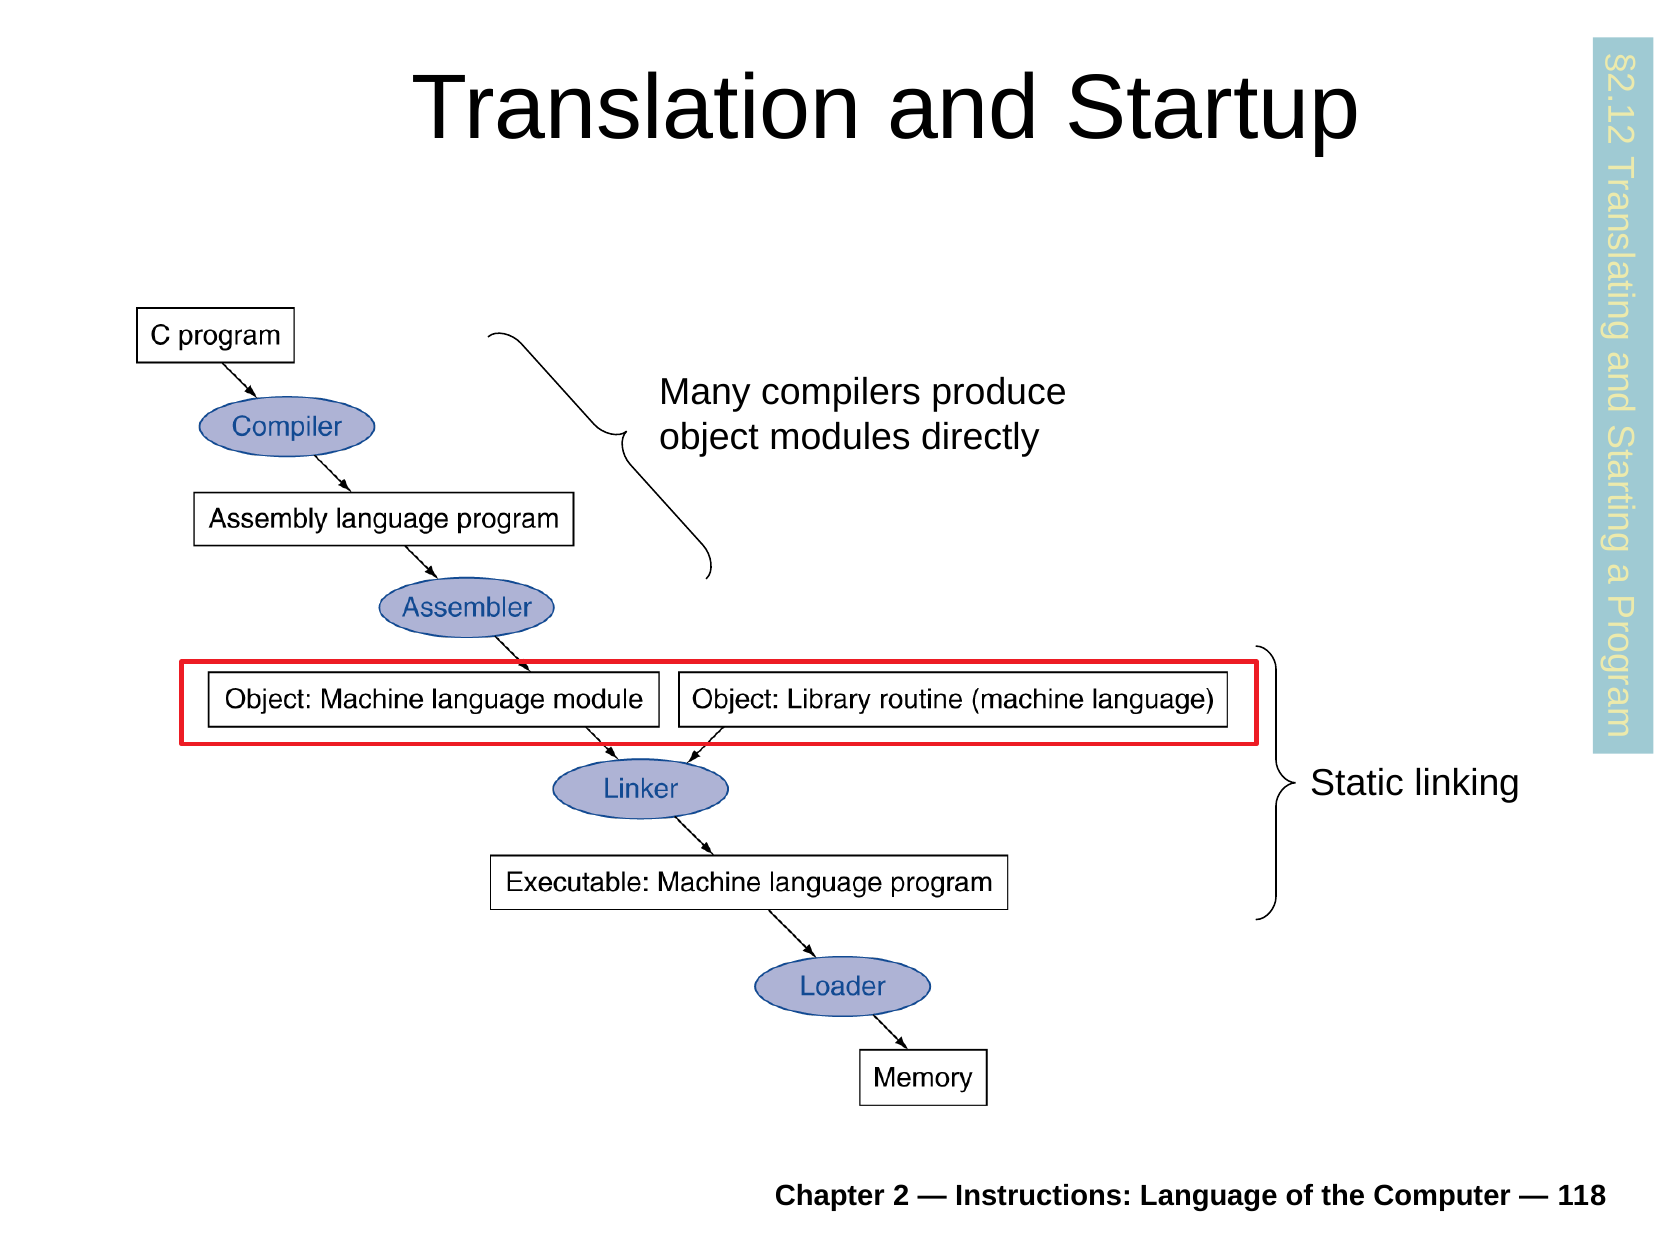

# Translation and Startup
Many compilers produce object modules directly
§2.12 Translating and Starting a Program
Static linking
Chapter 2 — Instructions: Language of the Computer —